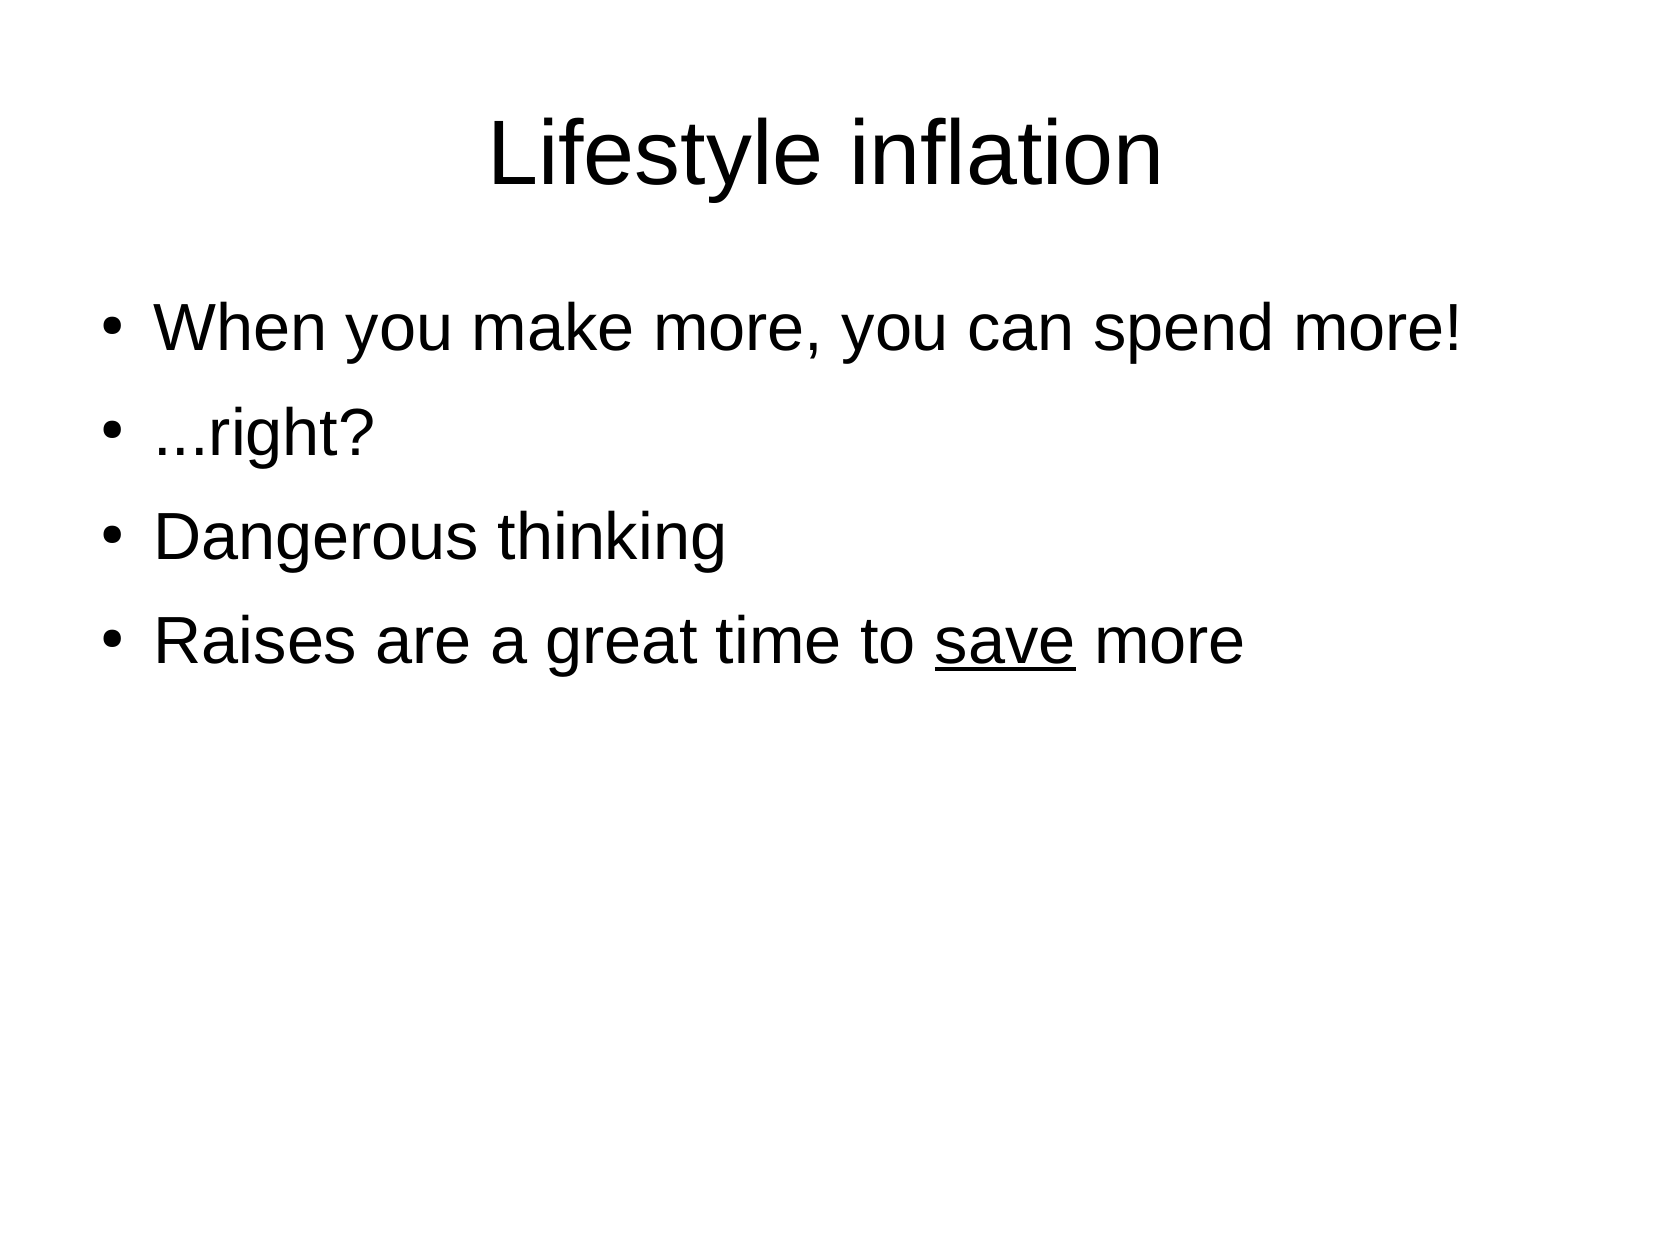

# Lifestyle inflation
When you make more, you can spend more!
...right?
Dangerous thinking
Raises are a great time to save more